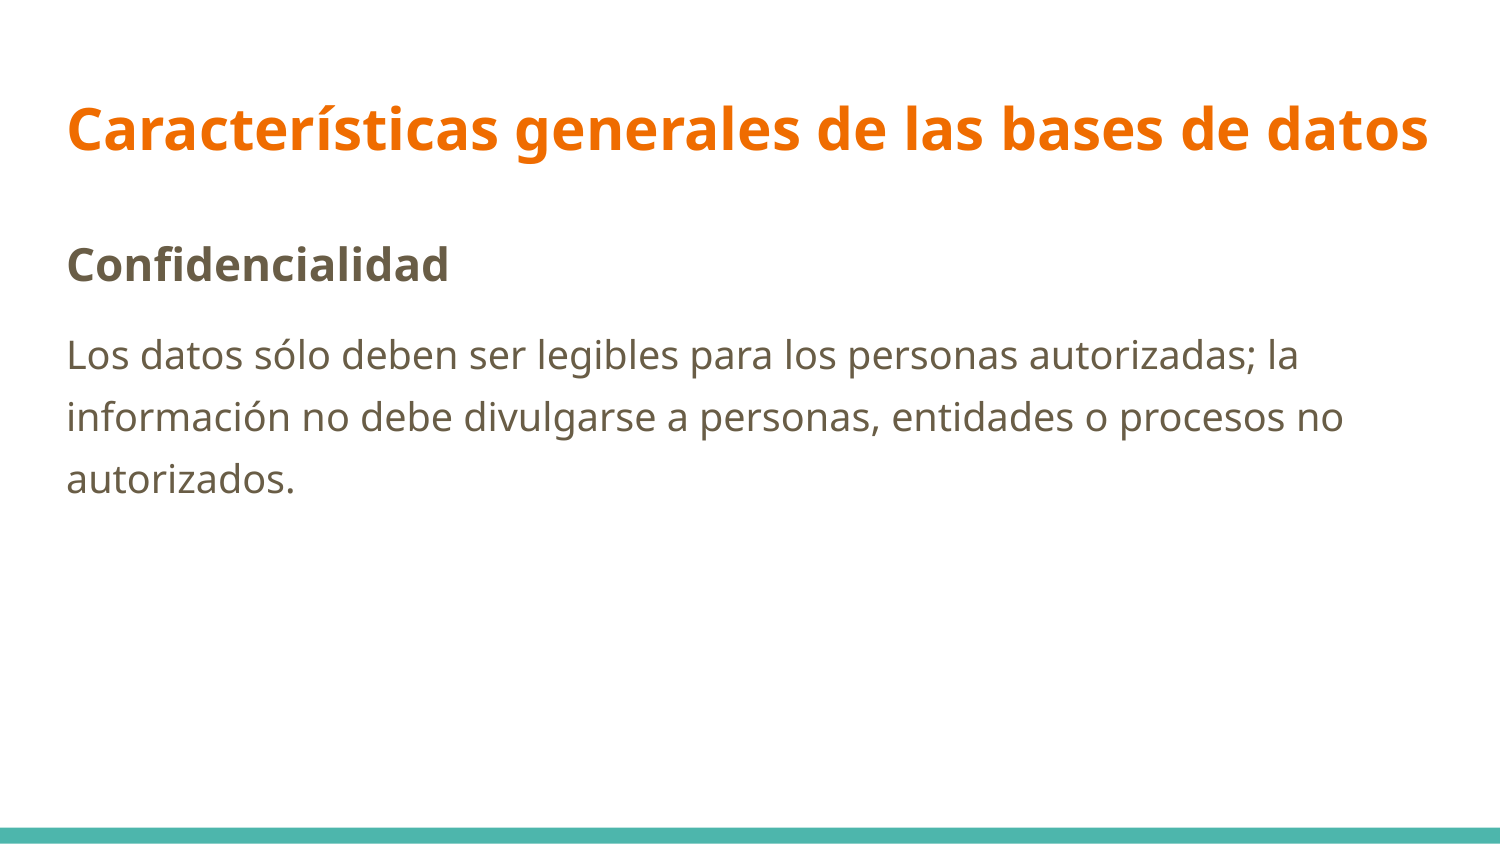

# Características generales de las bases de datos
Confidencialidad
Los datos sólo deben ser legibles para los personas autorizadas; la información no debe divulgarse a personas, entidades o procesos no autorizados.